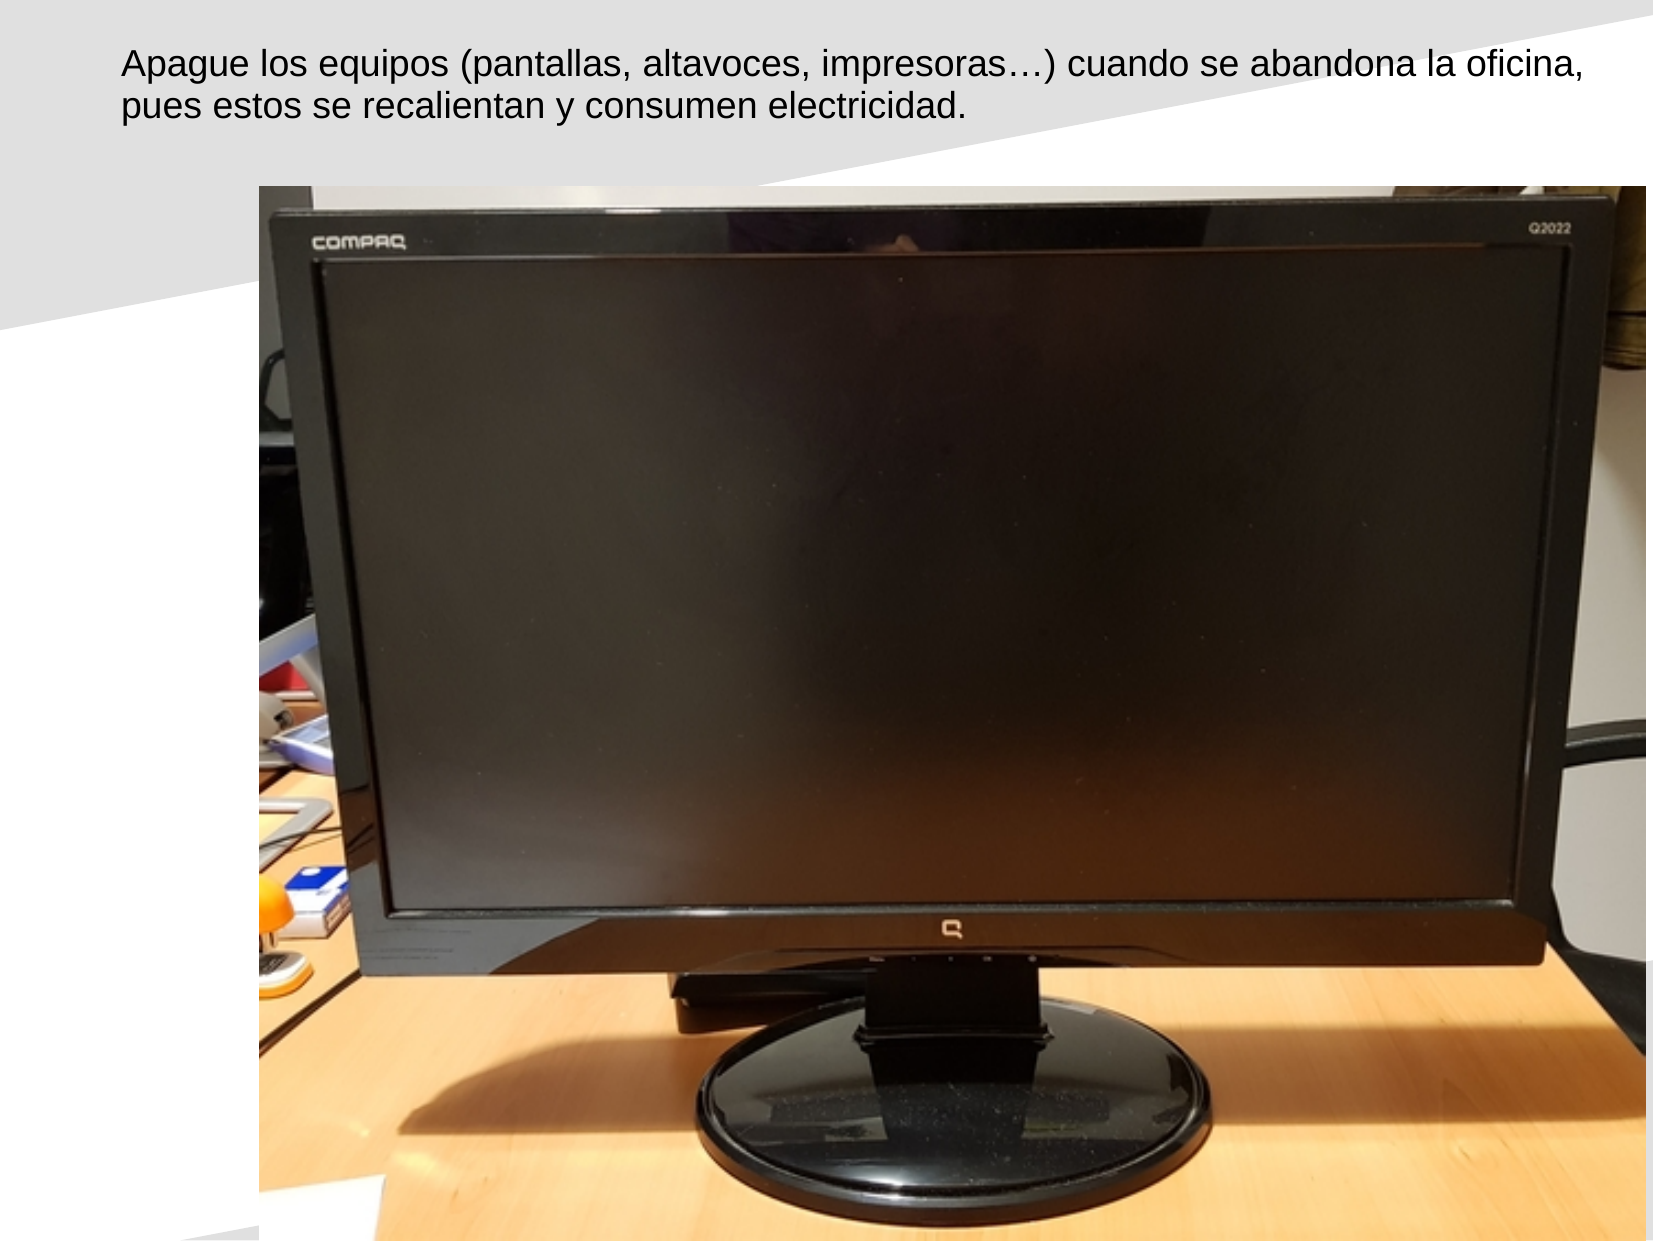

Apague los equipos (pantallas, altavoces, impresoras…) cuando se abandona la oficina, pues estos se recalientan y consumen electricidad.
4